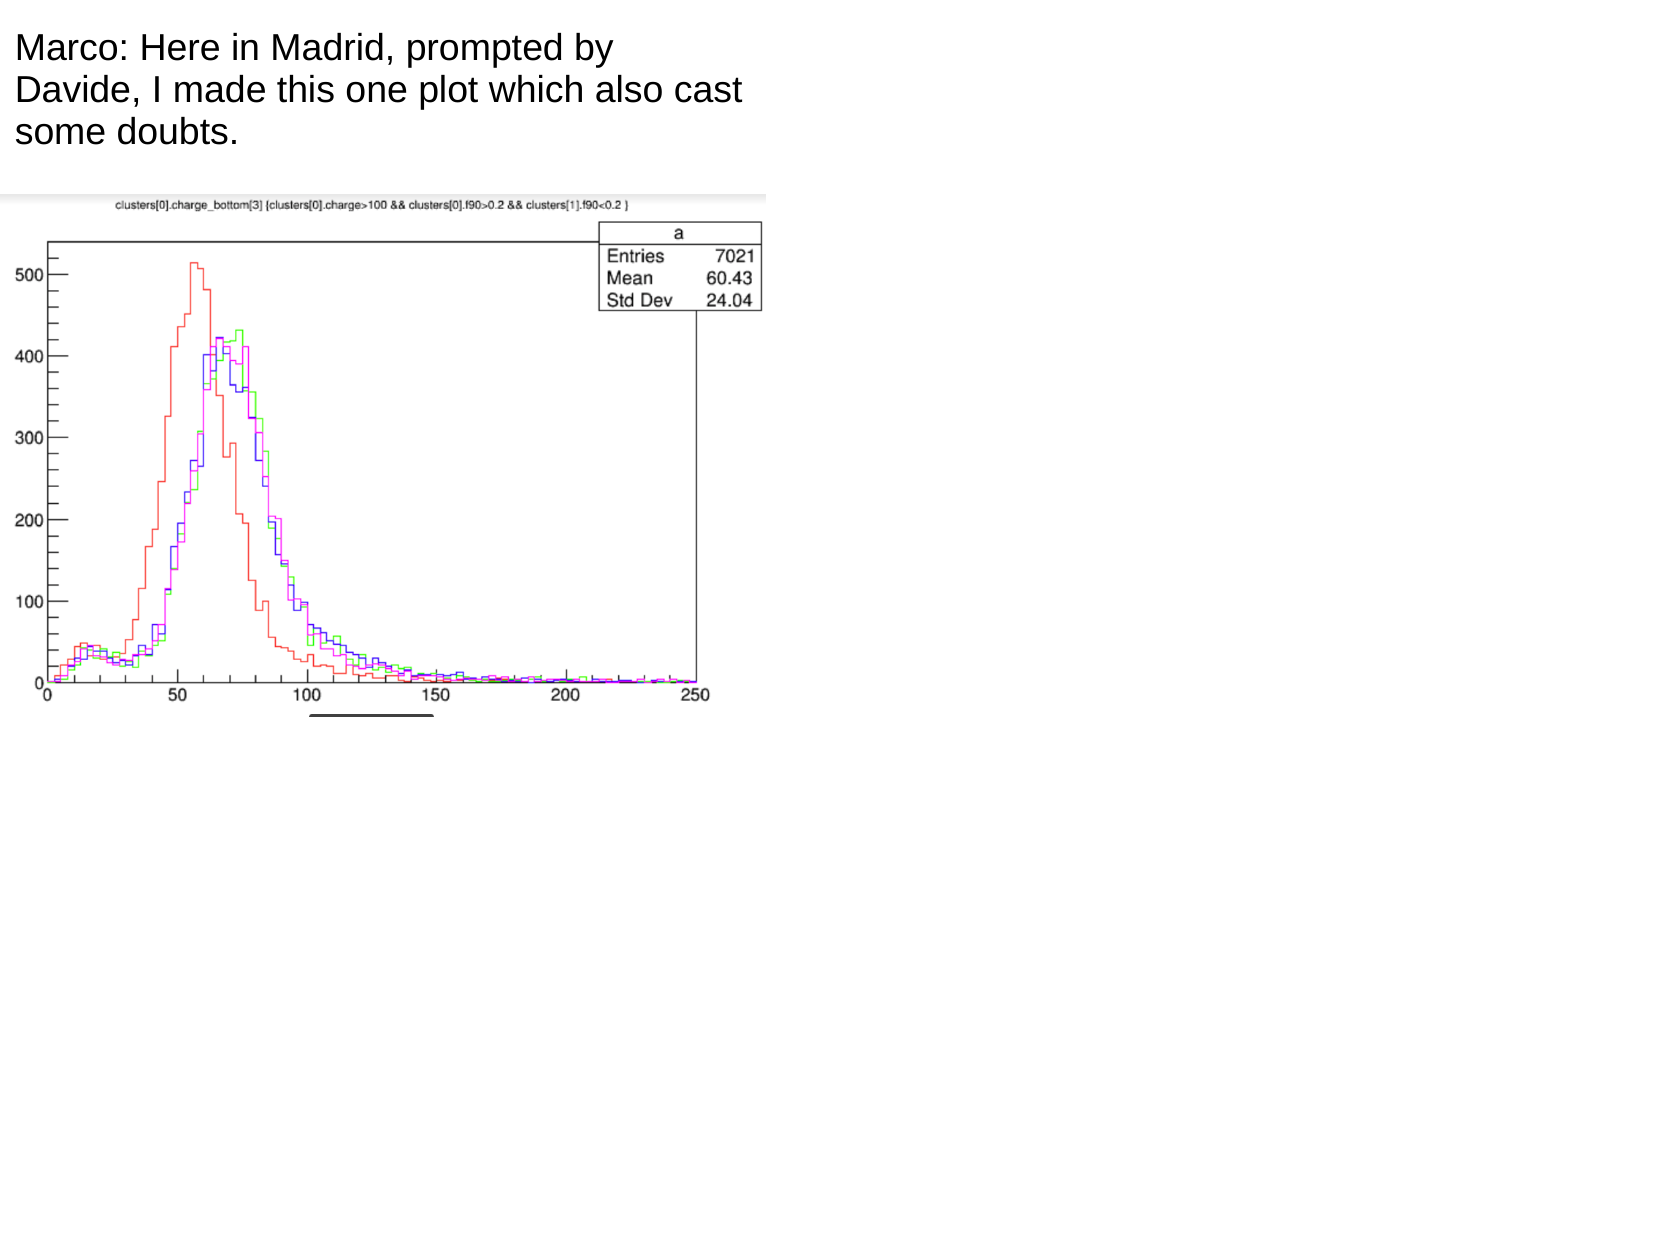

Marco: Here in Madrid, prompted by Davide, I made this one plot which also cast some doubts.